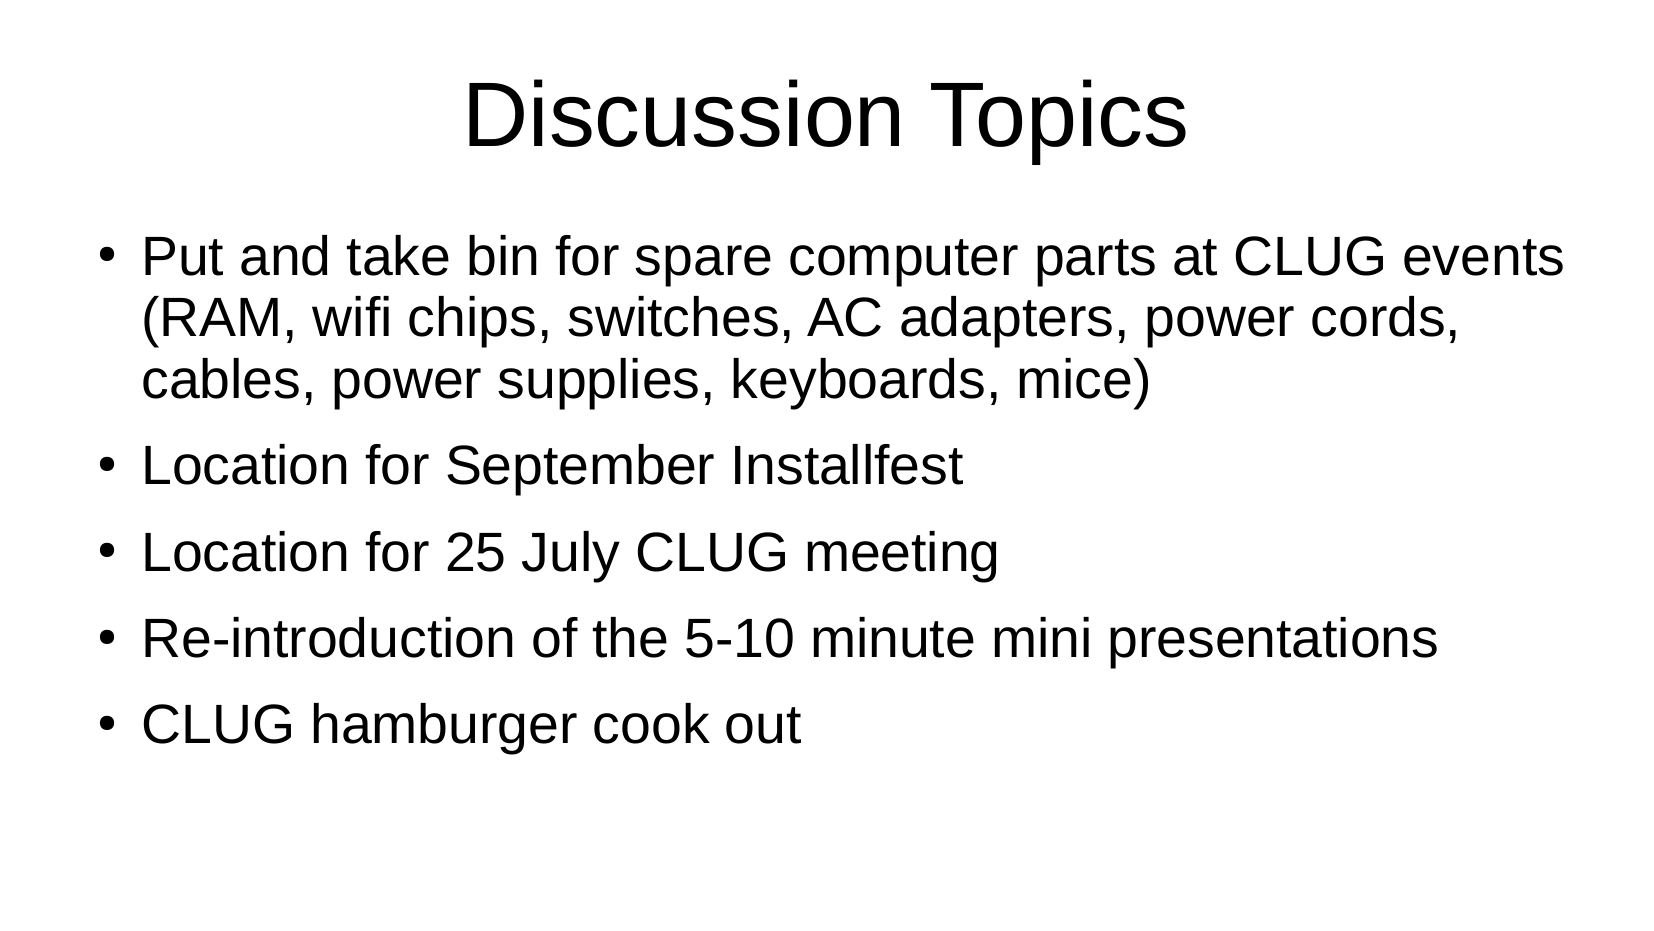

# Discussion Topics
Put and take bin for spare computer parts at CLUG events (RAM, wifi chips, switches, AC adapters, power cords, cables, power supplies, keyboards, mice)
Location for September Installfest
Location for 25 July CLUG meeting
Re-introduction of the 5-10 minute mini presentations
CLUG hamburger cook out